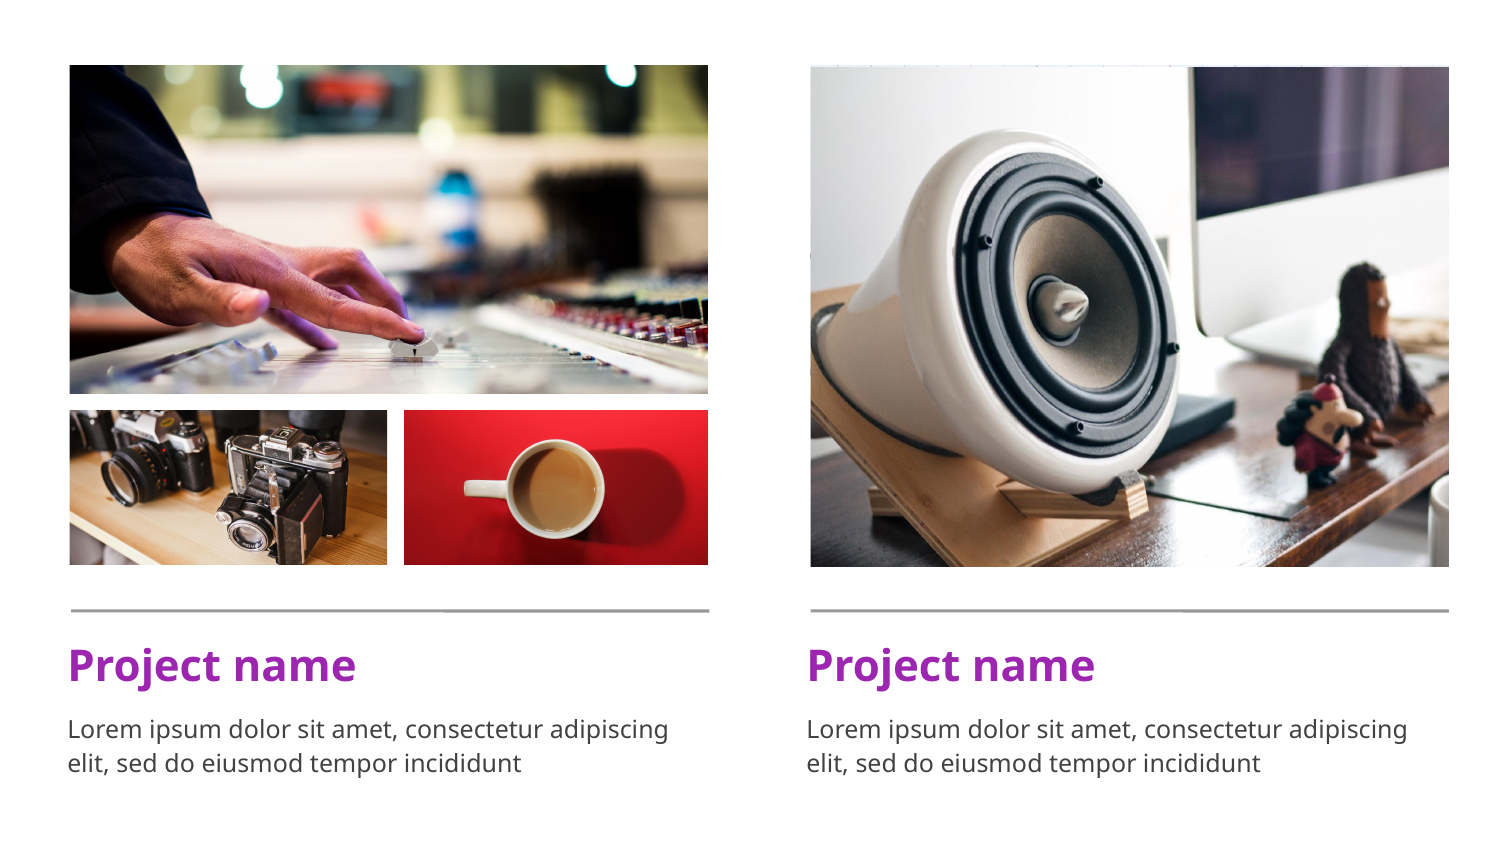

# Project name
Project name
Lorem ipsum dolor sit amet, consectetur adipiscing elit, sed do eiusmod tempor incididunt
Lorem ipsum dolor sit amet, consectetur adipiscing elit, sed do eiusmod tempor incididunt